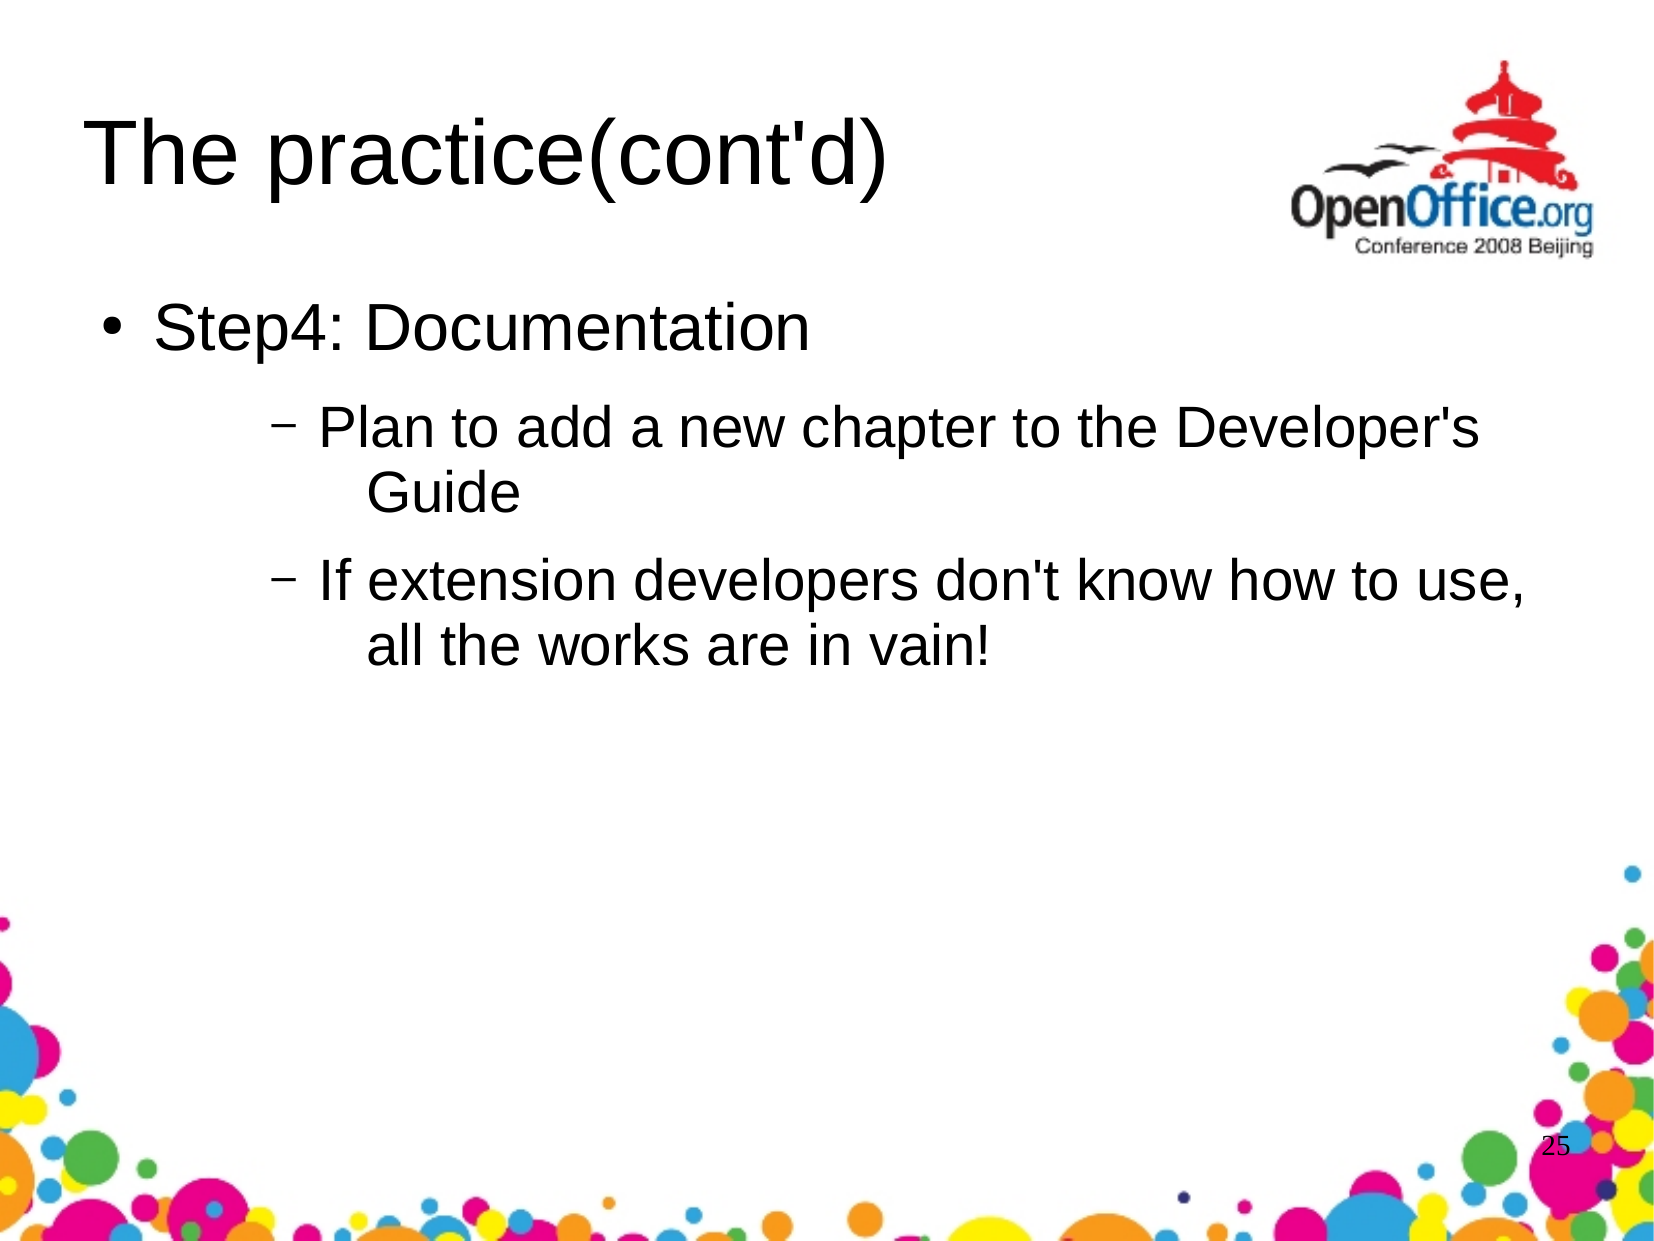

# The practice(cont'd)
Step4: Documentation
Plan to add a new chapter to the Developer's Guide
If extension developers don't know how to use, all the works are in vain!
25